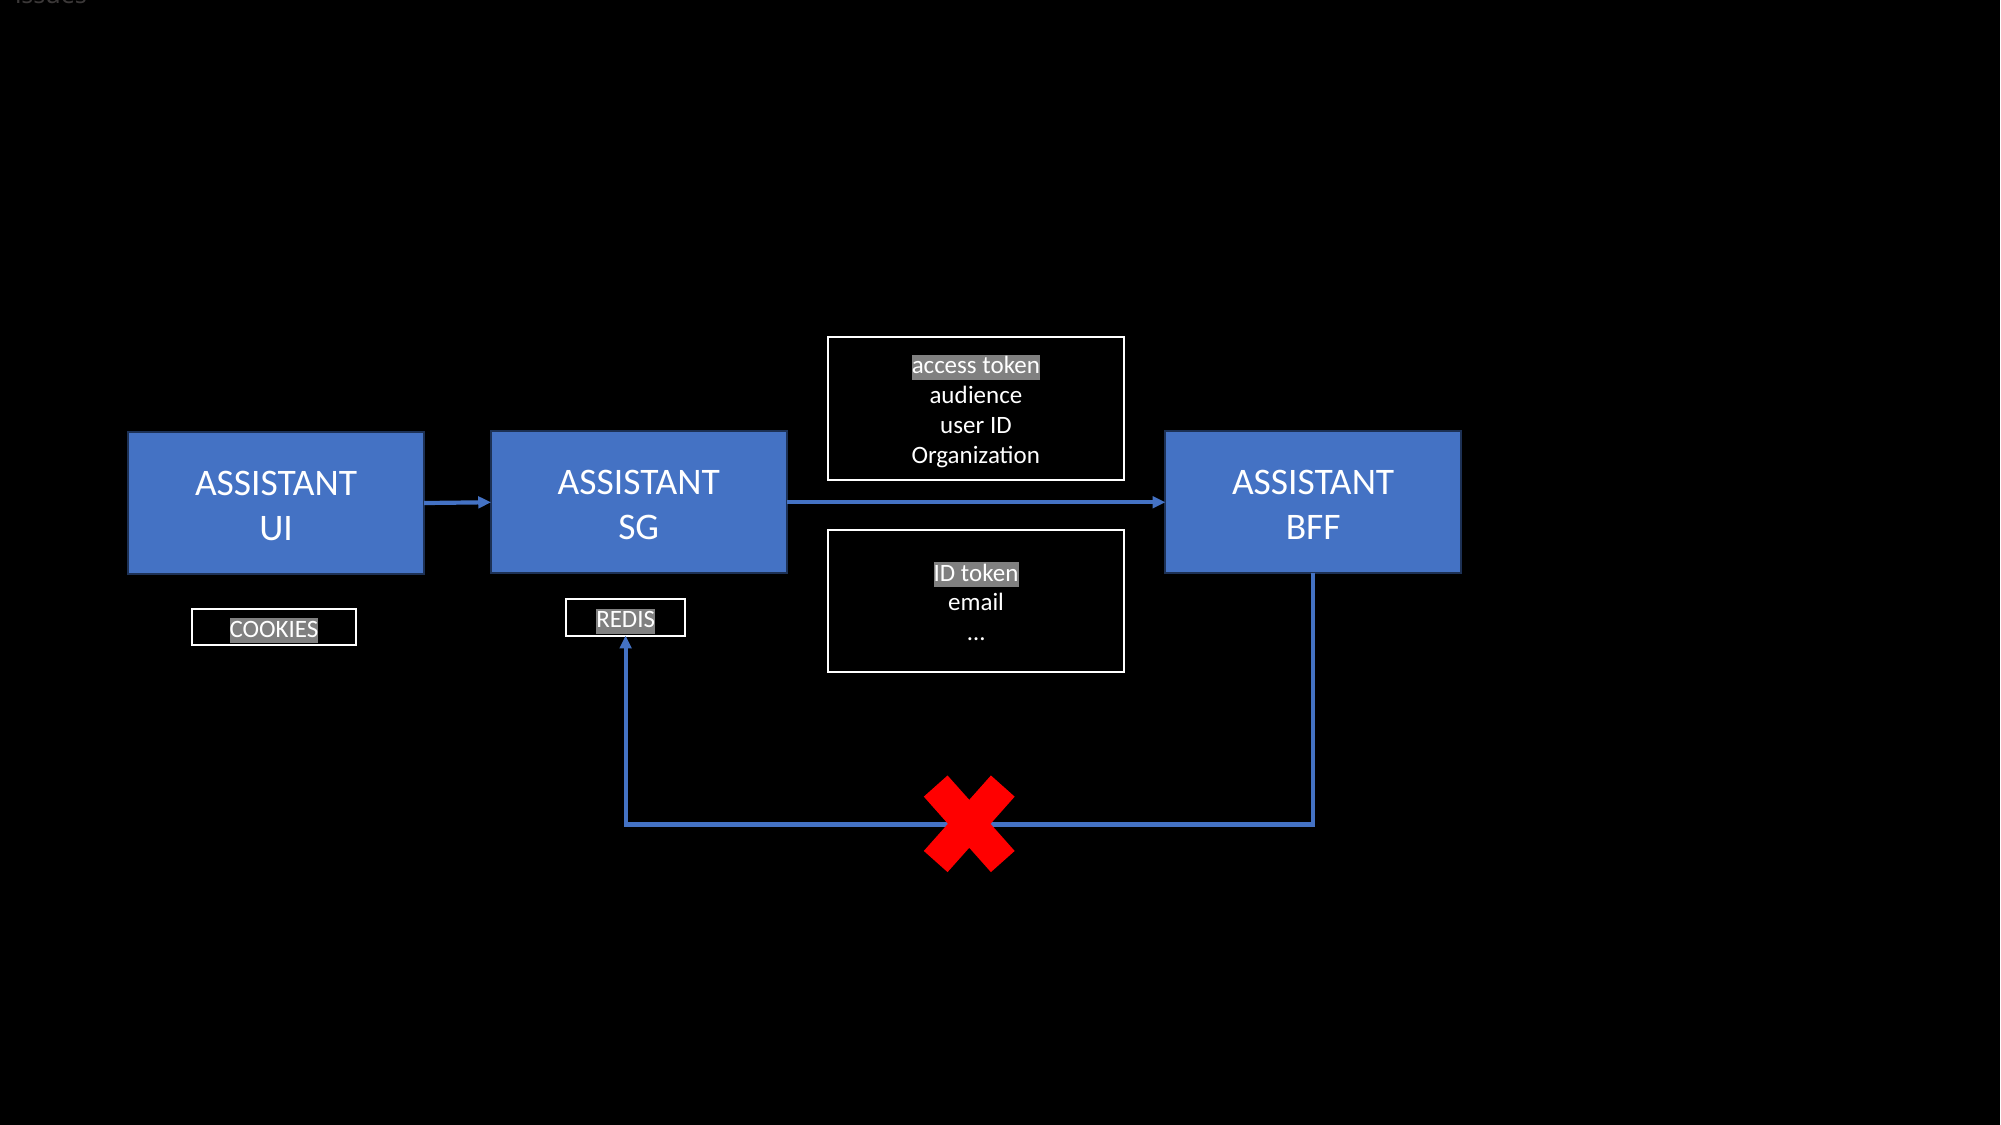

# 5.2 issues
access token
audience
user ID
Organization
ASSISTANT
SG
ASSISTANT
BFF
ASSISTANT
UI
ID token
email
…
REDIS
COOKIES